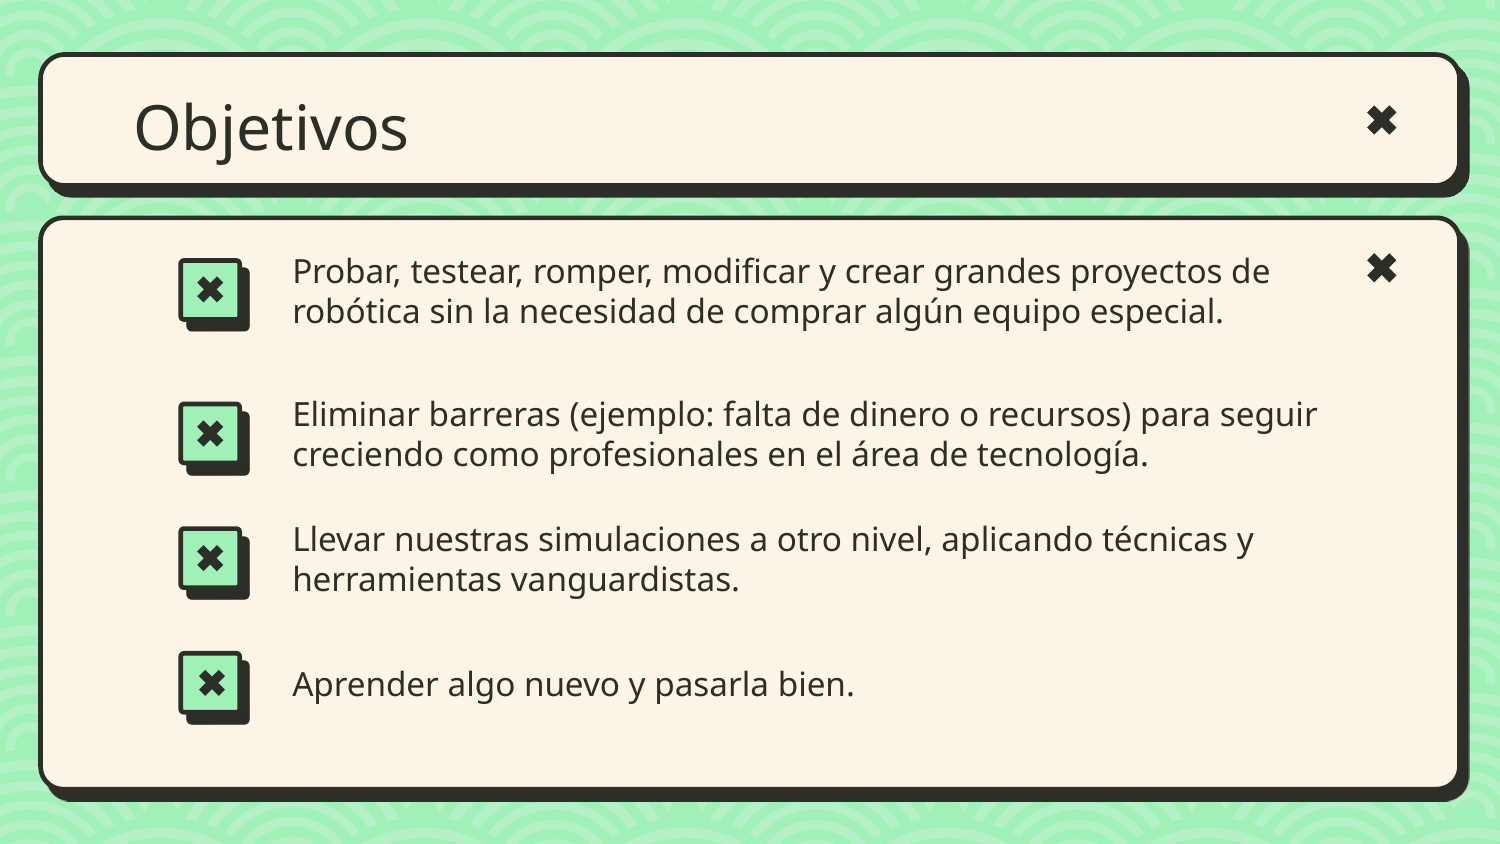

# Objetivos
Probar, testear, romper, modificar y crear grandes proyectos de robótica sin la necesidad de comprar algún equipo especial.
PROJECT 01
Eliminar barreras (ejemplo: falta de dinero o recursos) para seguir creciendo como profesionales en el área de tecnología.
Llevar nuestras simulaciones a otro nivel, aplicando técnicas y herramientas vanguardistas.
Aprender algo nuevo y pasarla bien.